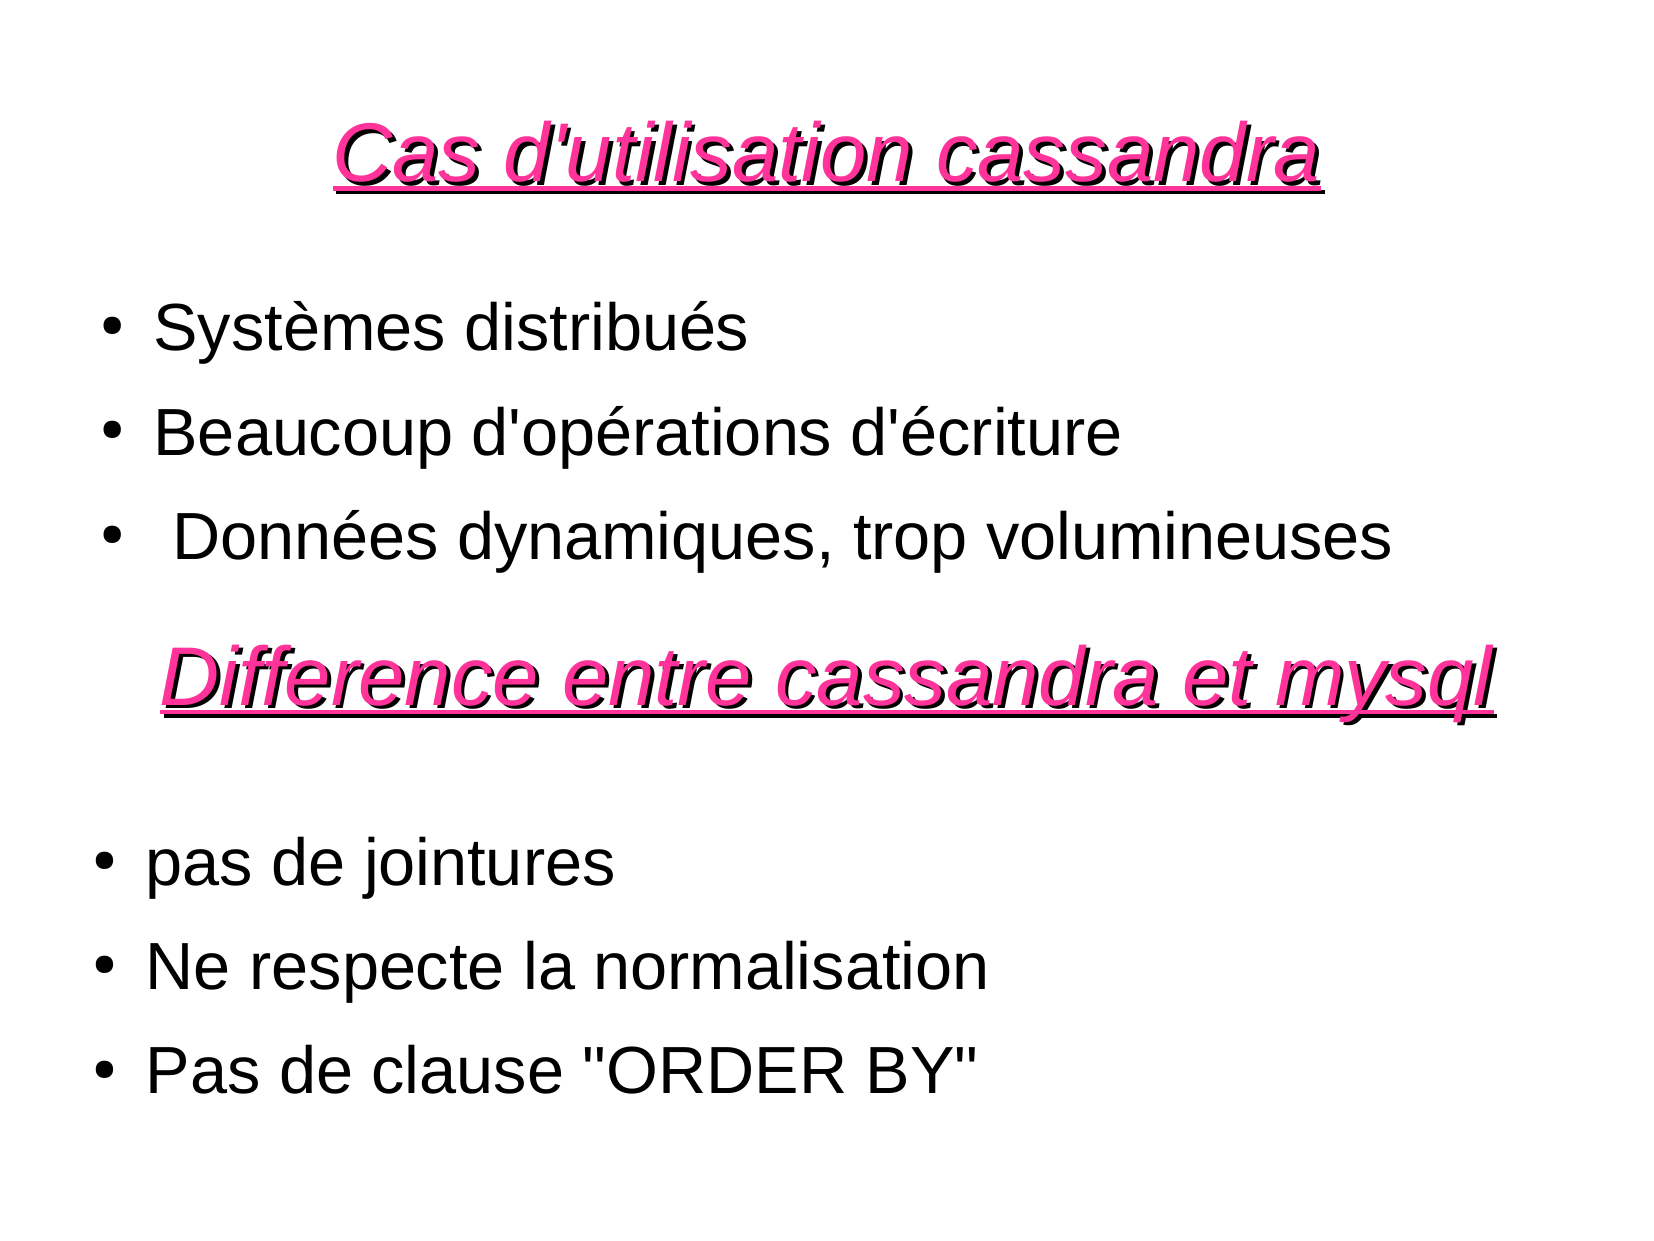

# Cas d'utilisation cassandra
Systèmes distribués
Beaucoup d'opérations d'écriture
 Données dynamiques, trop volumineuses
Difference entre cassandra et mysql
pas de jointures
Ne respecte la normalisation
Pas de clause "ORDER BY"